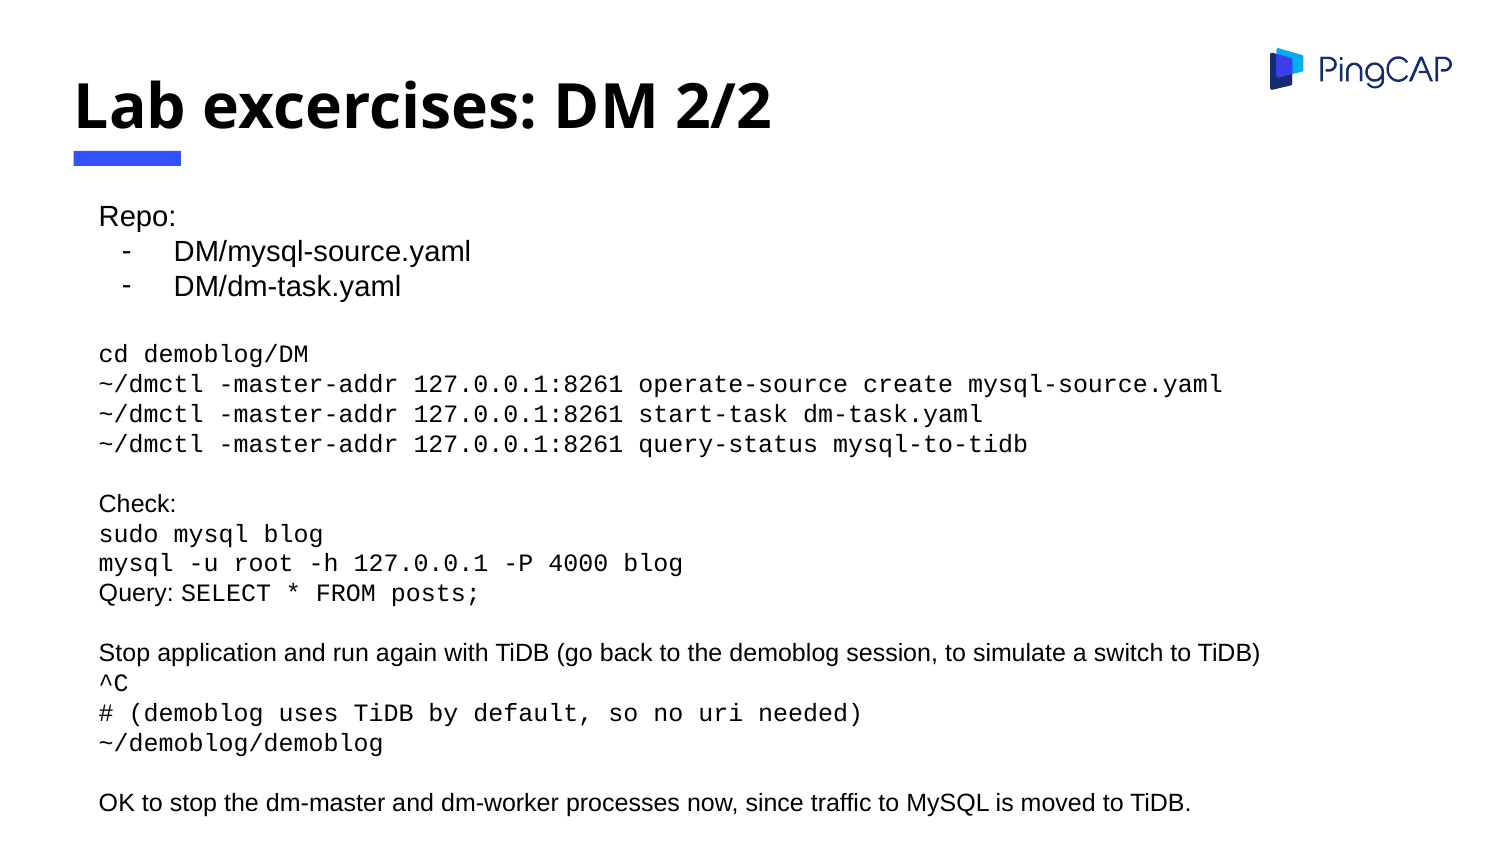

Lab excercises: DM 2/2
Repo:
DM/mysql-source.yaml
DM/dm-task.yaml
cd demoblog/DM
~/dmctl -master-addr 127.0.0.1:8261 operate-source create mysql-source.yaml
~/dmctl -master-addr 127.0.0.1:8261 start-task dm-task.yaml
~/dmctl -master-addr 127.0.0.1:8261 query-status mysql-to-tidb
Check:
sudo mysql blog
mysql -u root -h 127.0.0.1 -P 4000 blog
Query: SELECT * FROM posts;
Stop application and run again with TiDB (go back to the demoblog session, to simulate a switch to TiDB)
^C
# (demoblog uses TiDB by default, so no uri needed)
~/demoblog/demoblog
OK to stop the dm-master and dm-worker processes now, since traffic to MySQL is moved to TiDB.